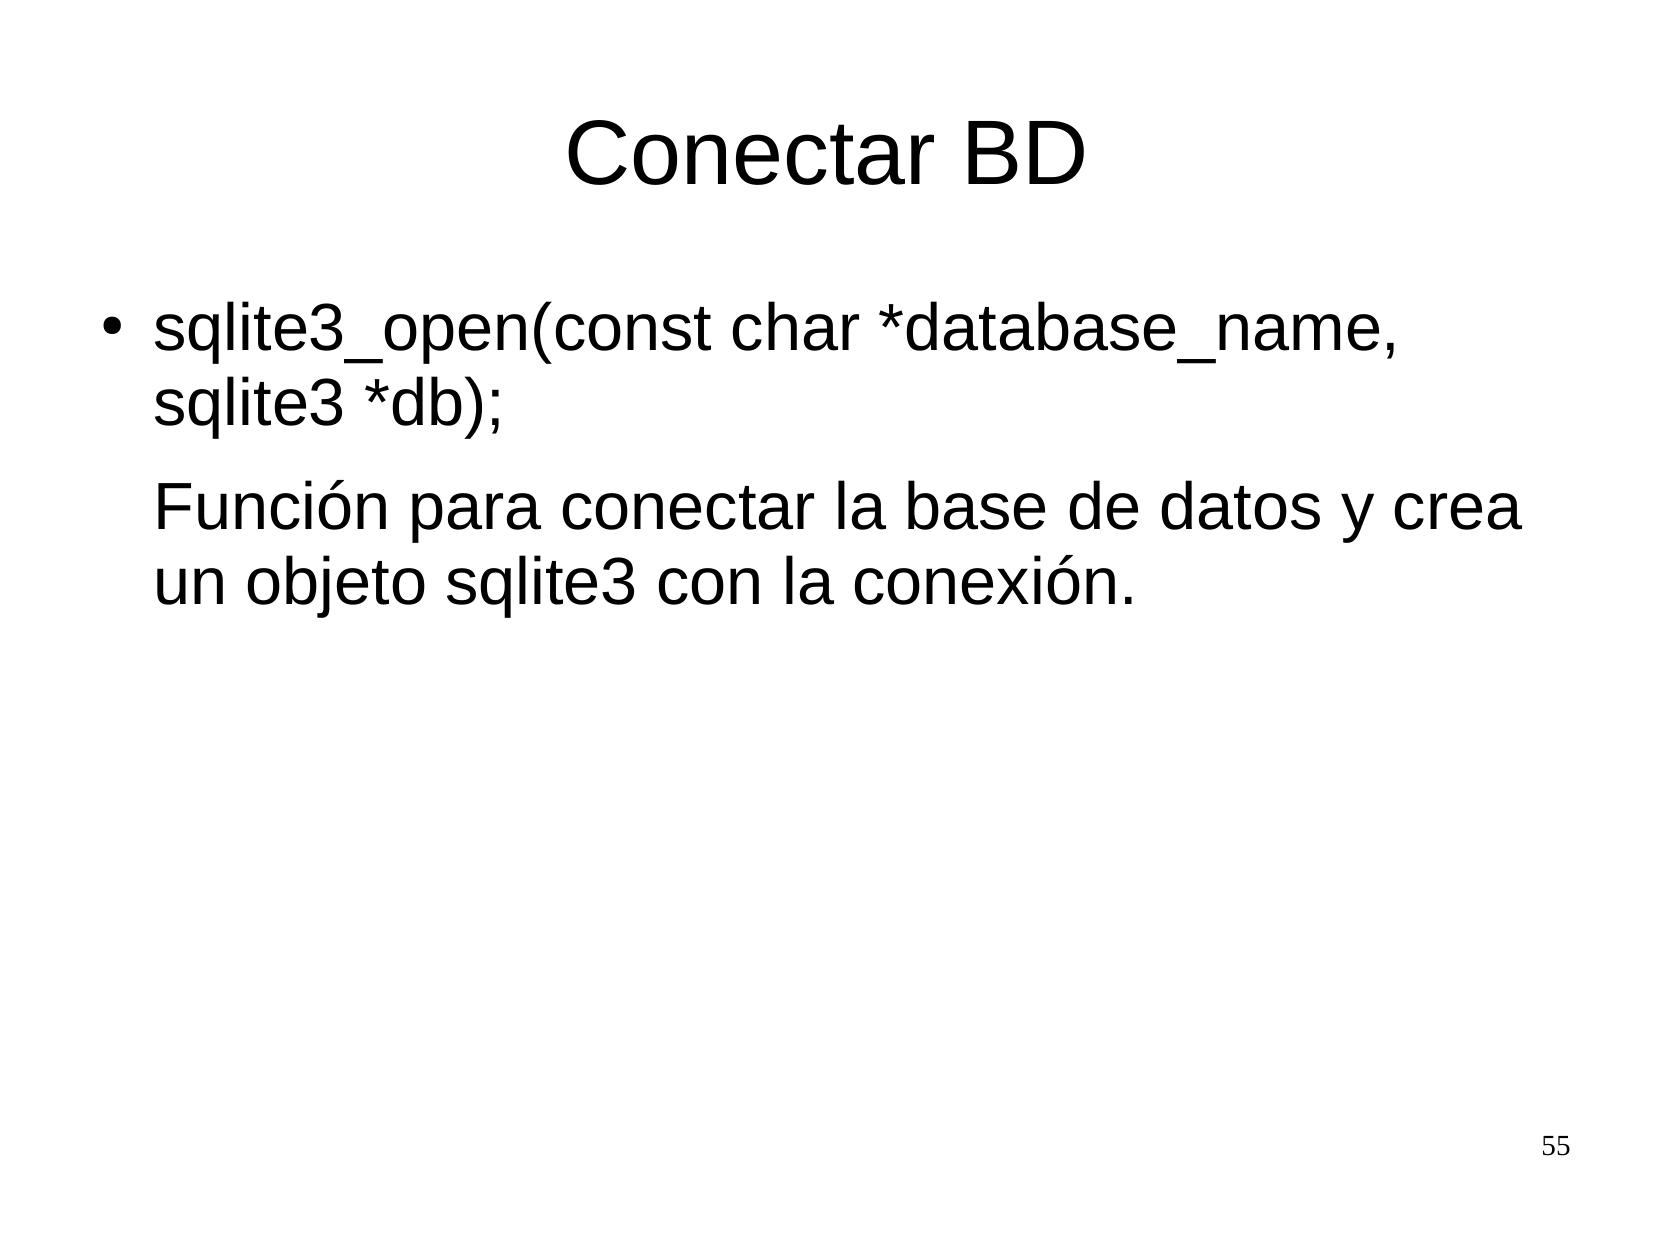

# Conectar BD
sqlite3_open(const char *database_name, sqlite3 *db);
Función para conectar la base de datos y crea un objeto sqlite3 con la conexión.
55